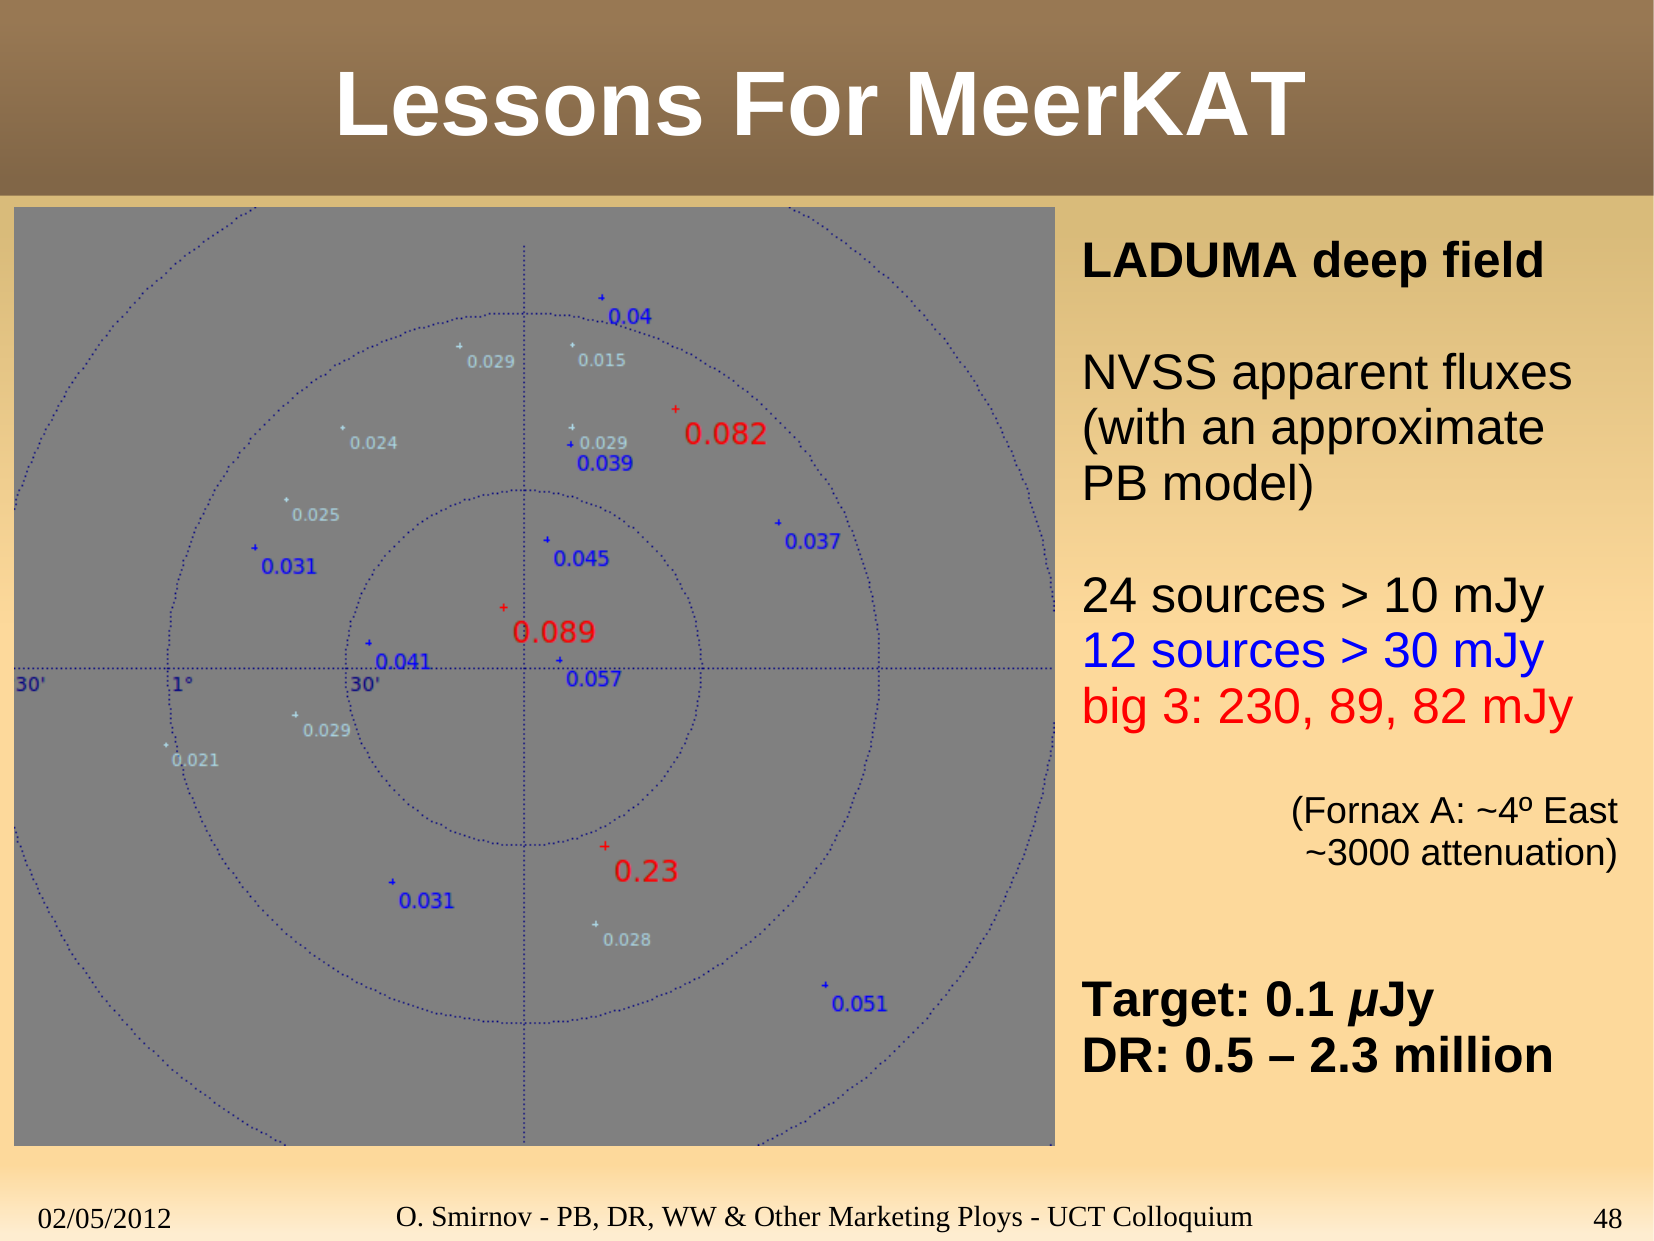

# Lessons For MeerKAT
LADUMA deep field
NVSS apparent fluxes (with an approximate PB model)
24 sources > 10 mJy
12 sources > 30 mJy
big 3: 230, 89, 82 mJy
(Fornax A: ~4º East
~3000 attenuation)
Target: 0.1 μJy
DR: 0.5 – 2.3 million
O. Smirnov - PB, DR, WW & Other Marketing Ploys - UCT Colloquium
02/05/2012
48